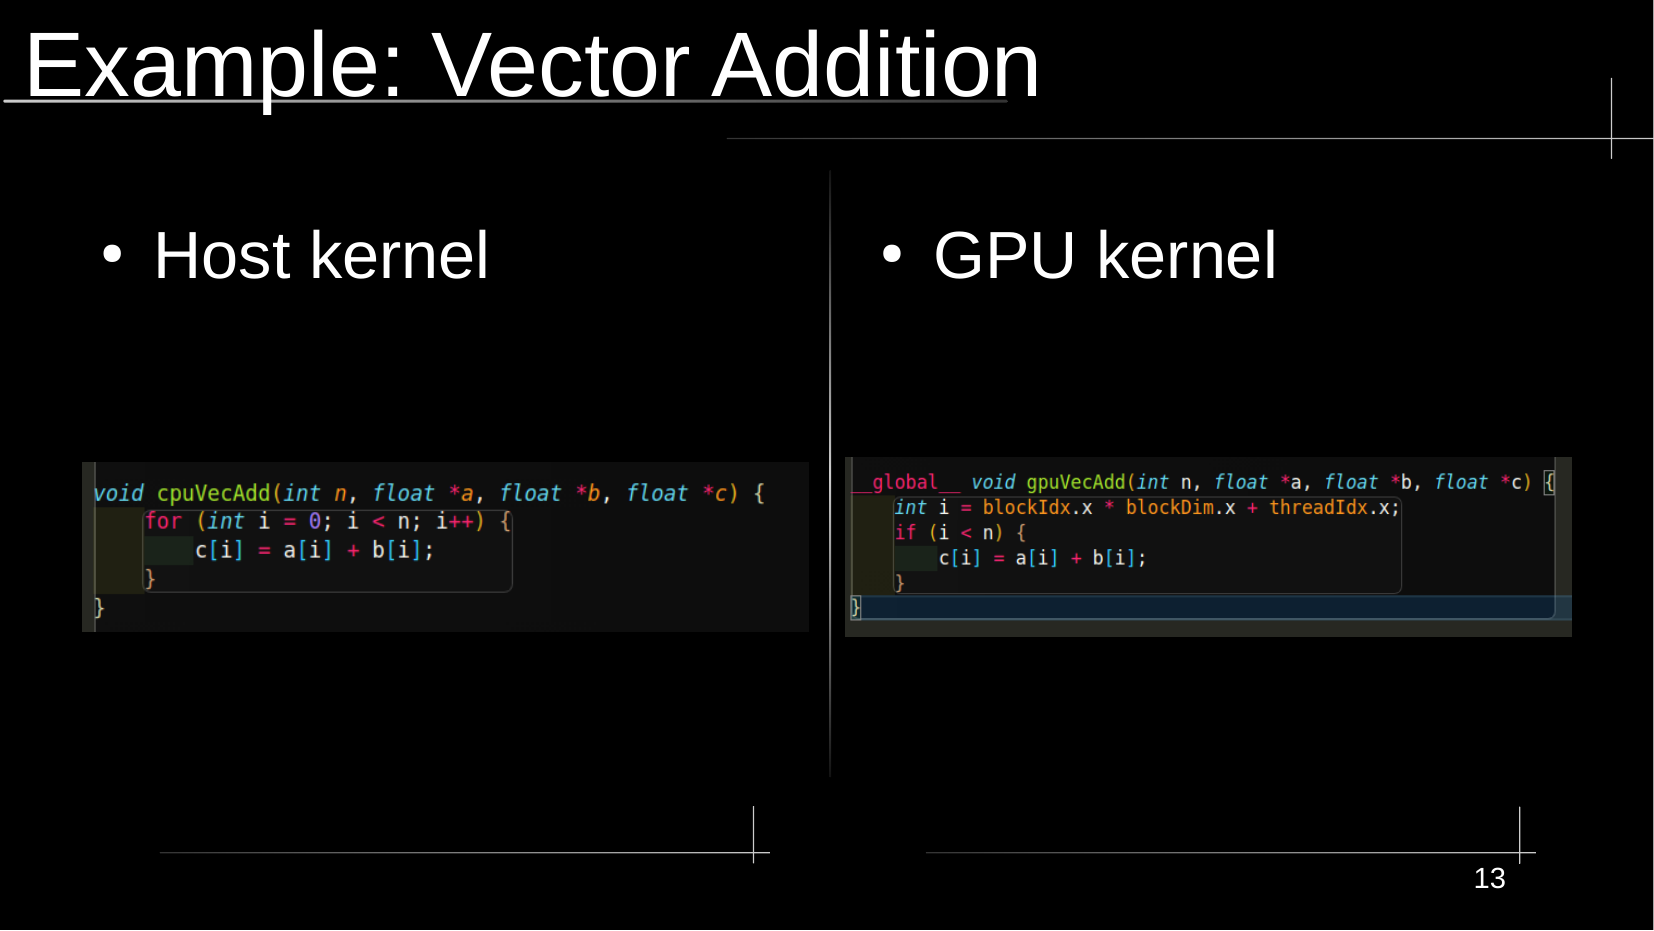

# Example: Vector Addition
Host kernel
GPU kernel
13